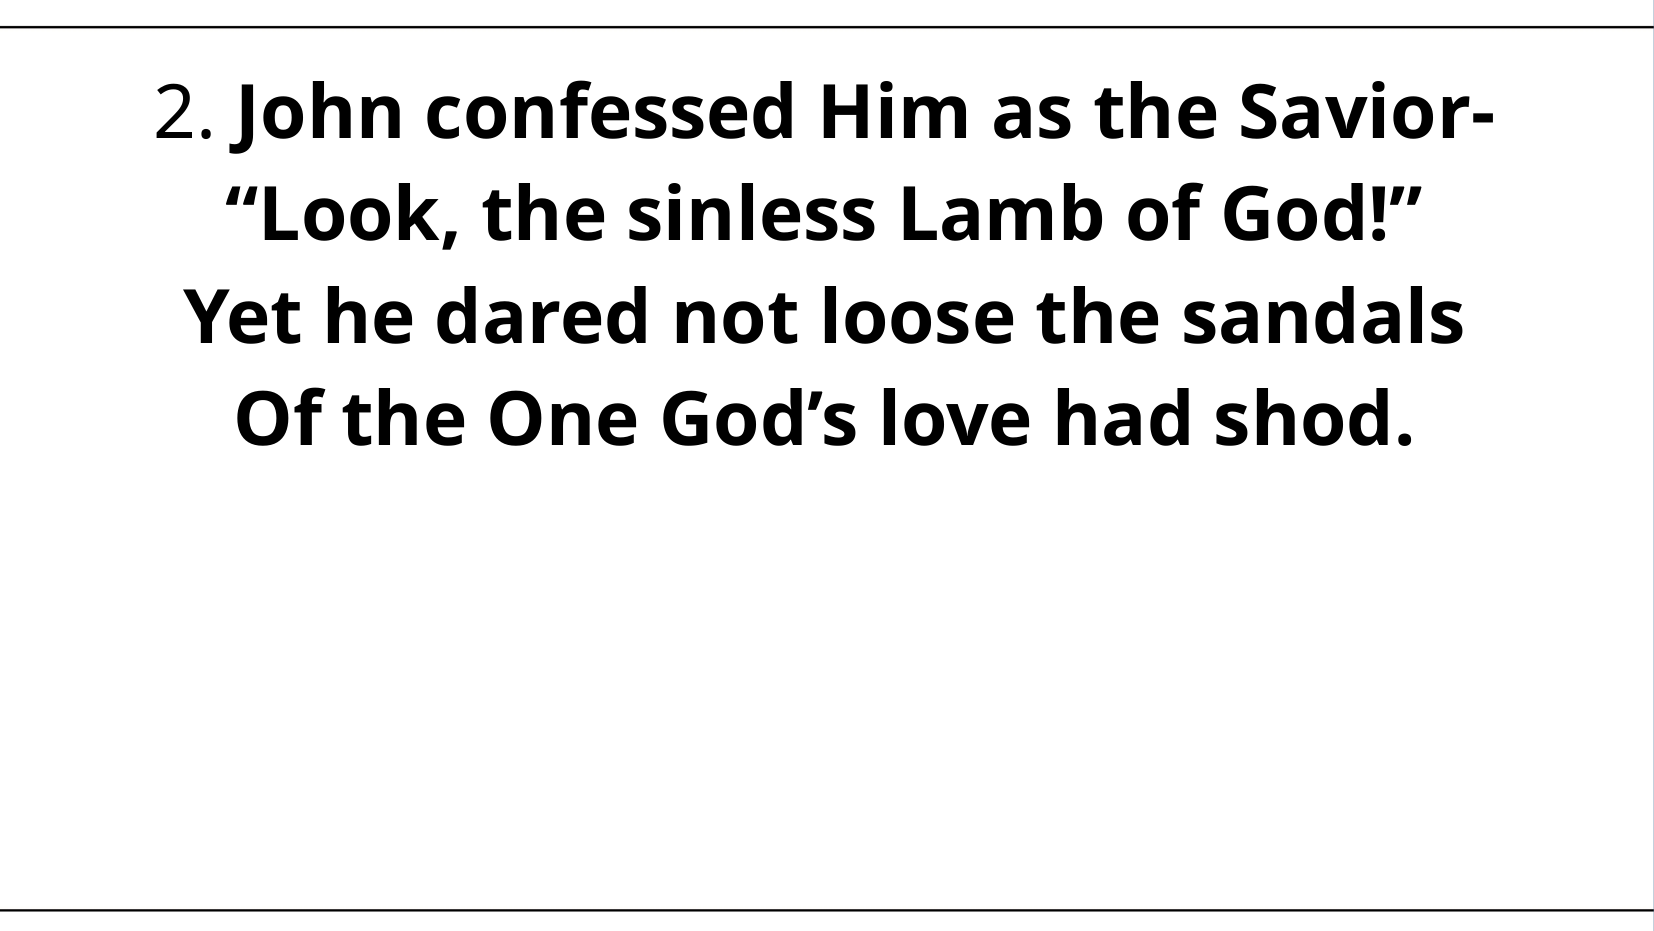

2. John confessed Him as the Savior-
“Look, the sinless Lamb of God!”
Yet he dared not loose the sandals
Of the One God’s love had shod.